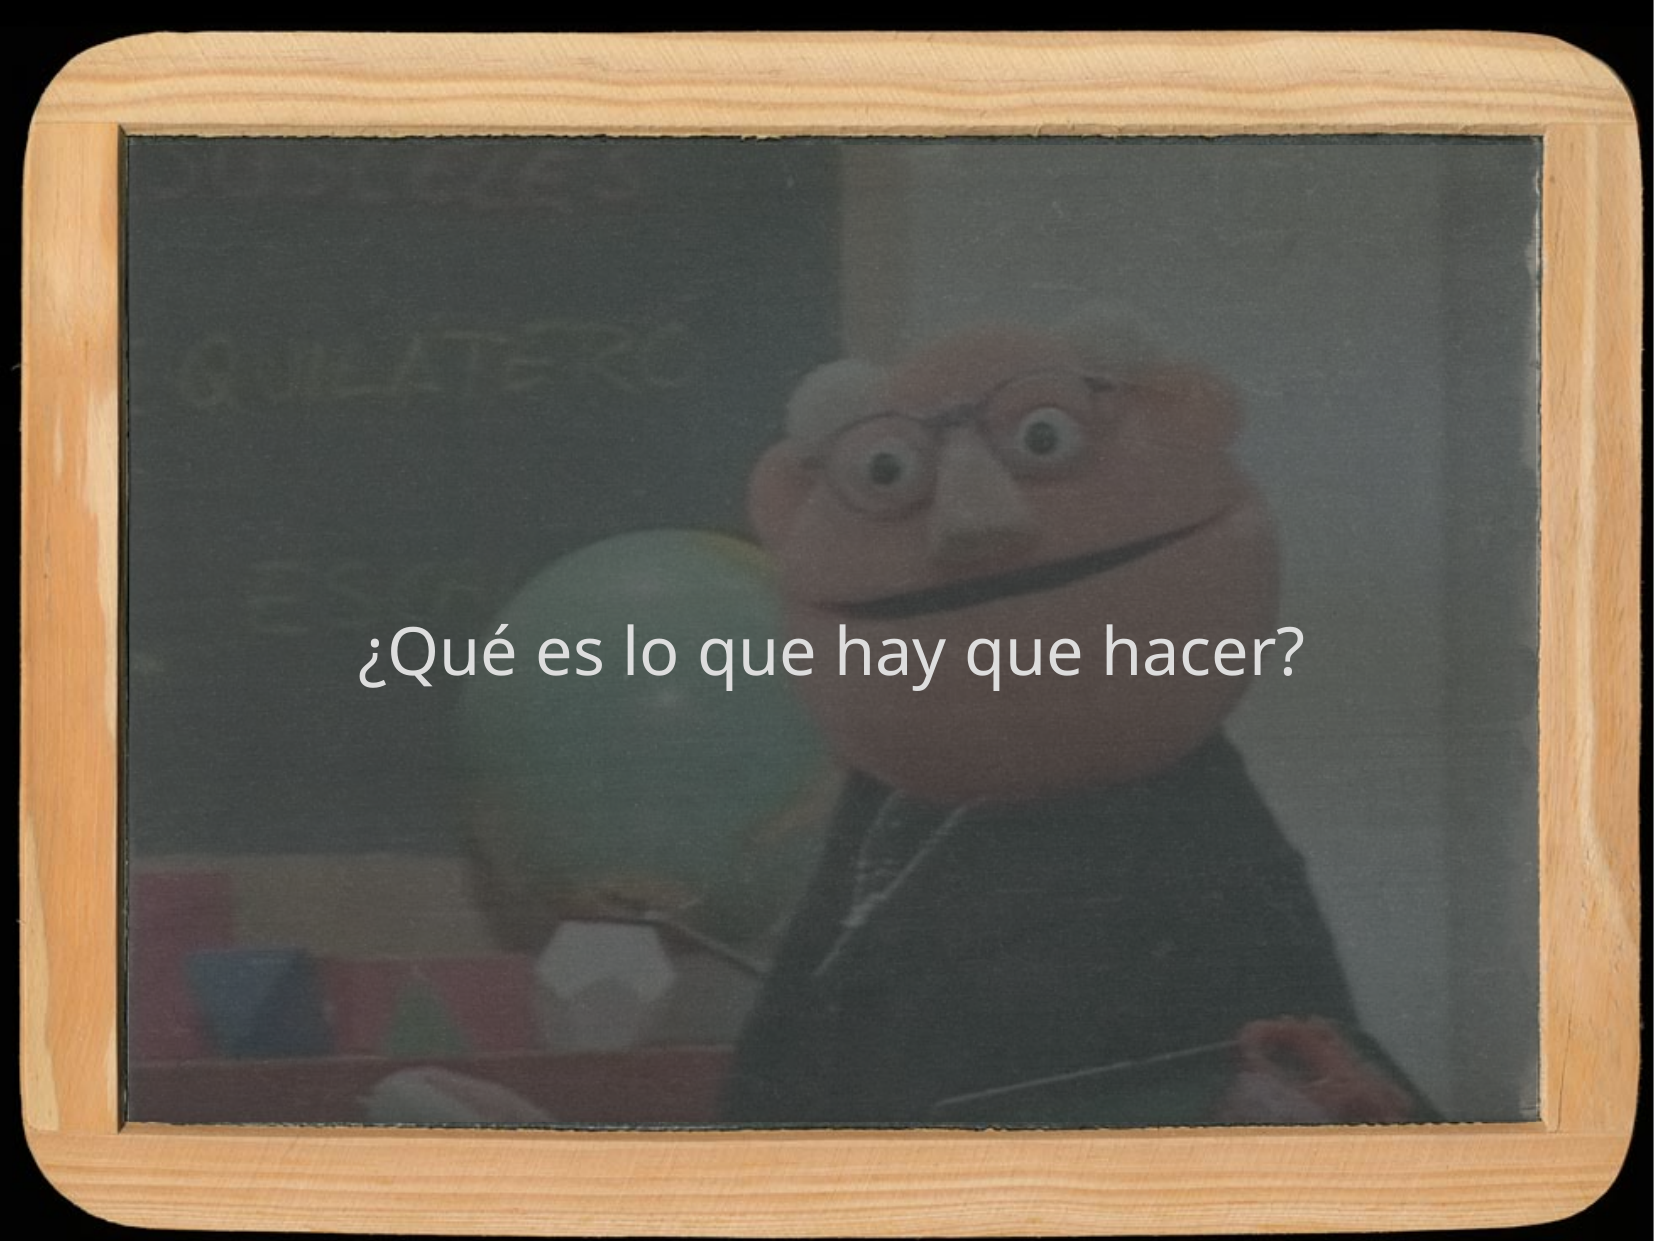

¿Qué es lo que hay que hacer?